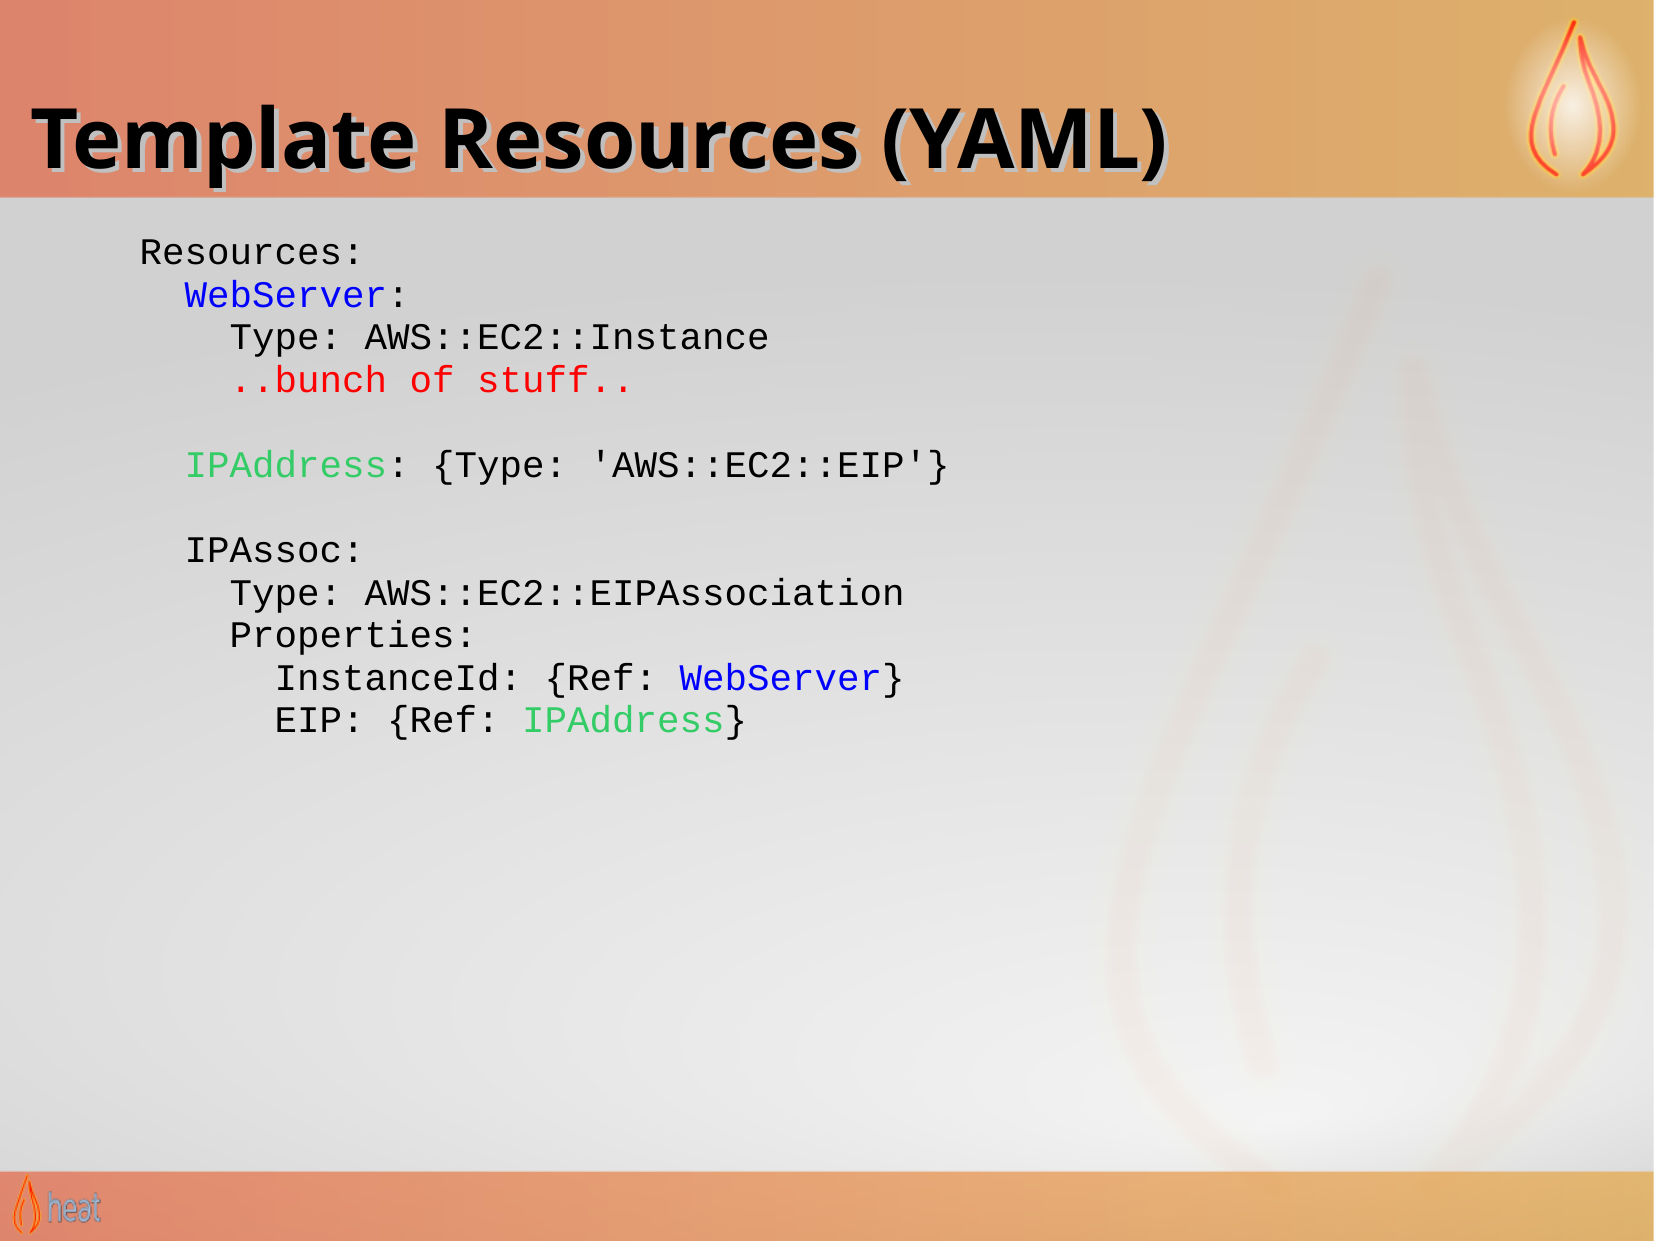

# Template Resources (YAML)
Resources:
 WebServer:
 Type: AWS::EC2::Instance
 ..bunch of stuff..
 IPAddress: {Type: 'AWS::EC2::EIP'}
 IPAssoc:
 Type: AWS::EC2::EIPAssociation
 Properties:
 InstanceId: {Ref: WebServer}
 EIP: {Ref: IPAddress}